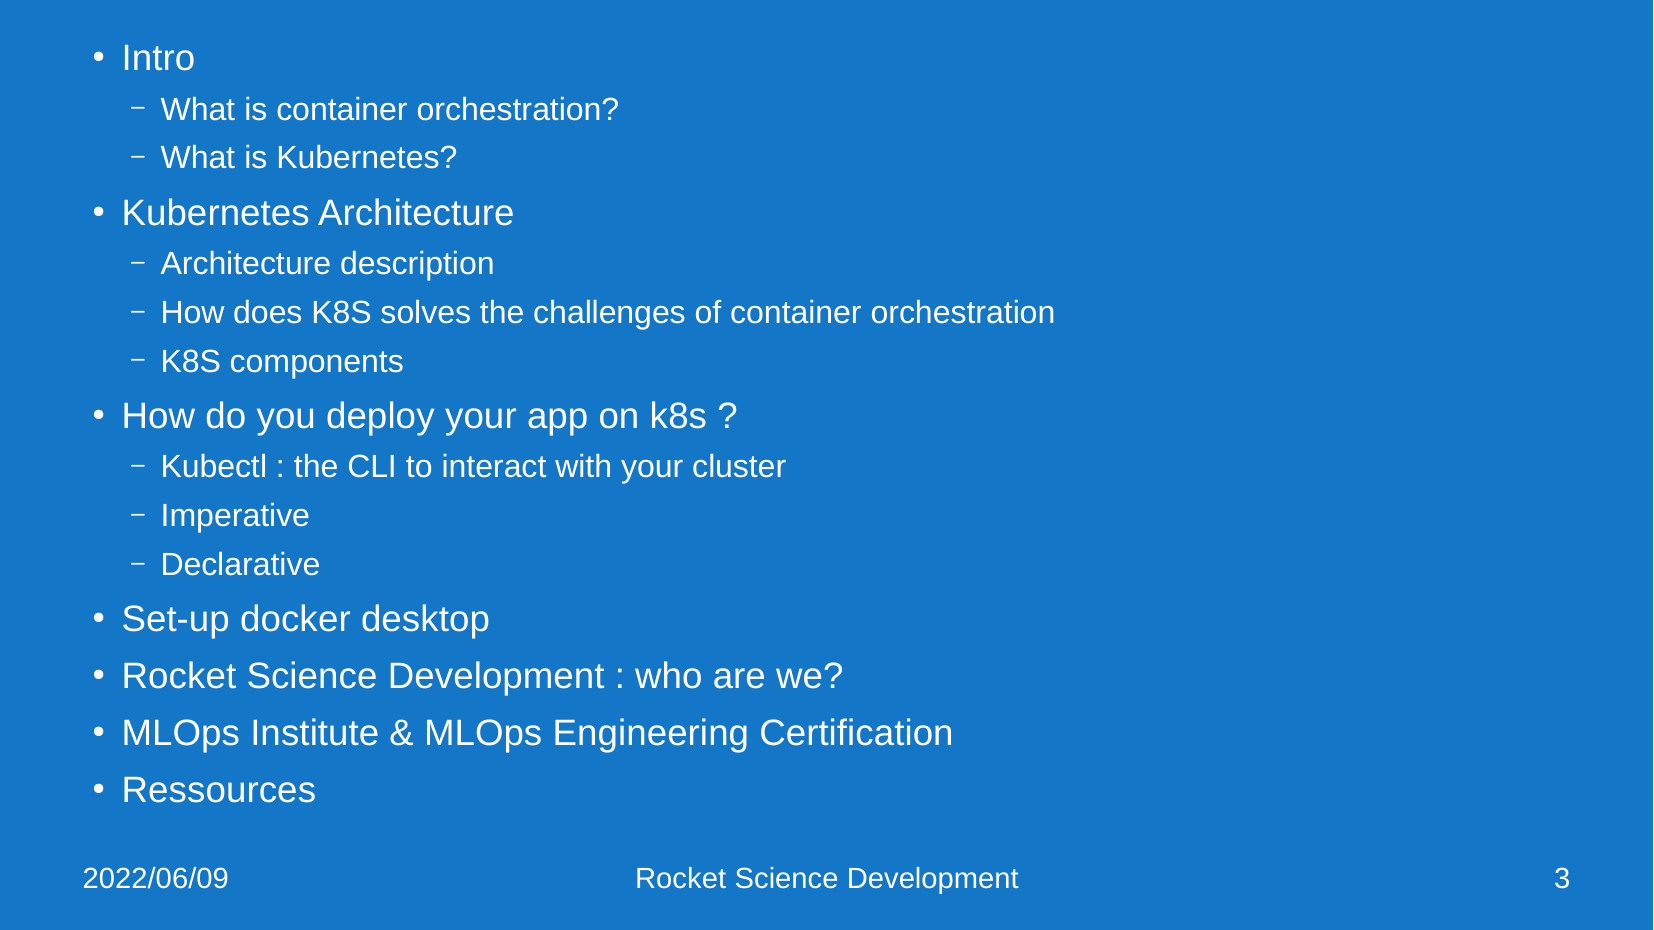

# Intro
What is container orchestration?
What is Kubernetes?
Kubernetes Architecture
Architecture description
How does K8S solves the challenges of container orchestration
K8S components
How do you deploy your app on k8s ?
Kubectl : the CLI to interact with your cluster
Imperative
Declarative
Set-up docker desktop
Rocket Science Development : who are we?
MLOps Institute & MLOps Engineering Certification
Ressources
2022/06/09
Rocket Science Development
3